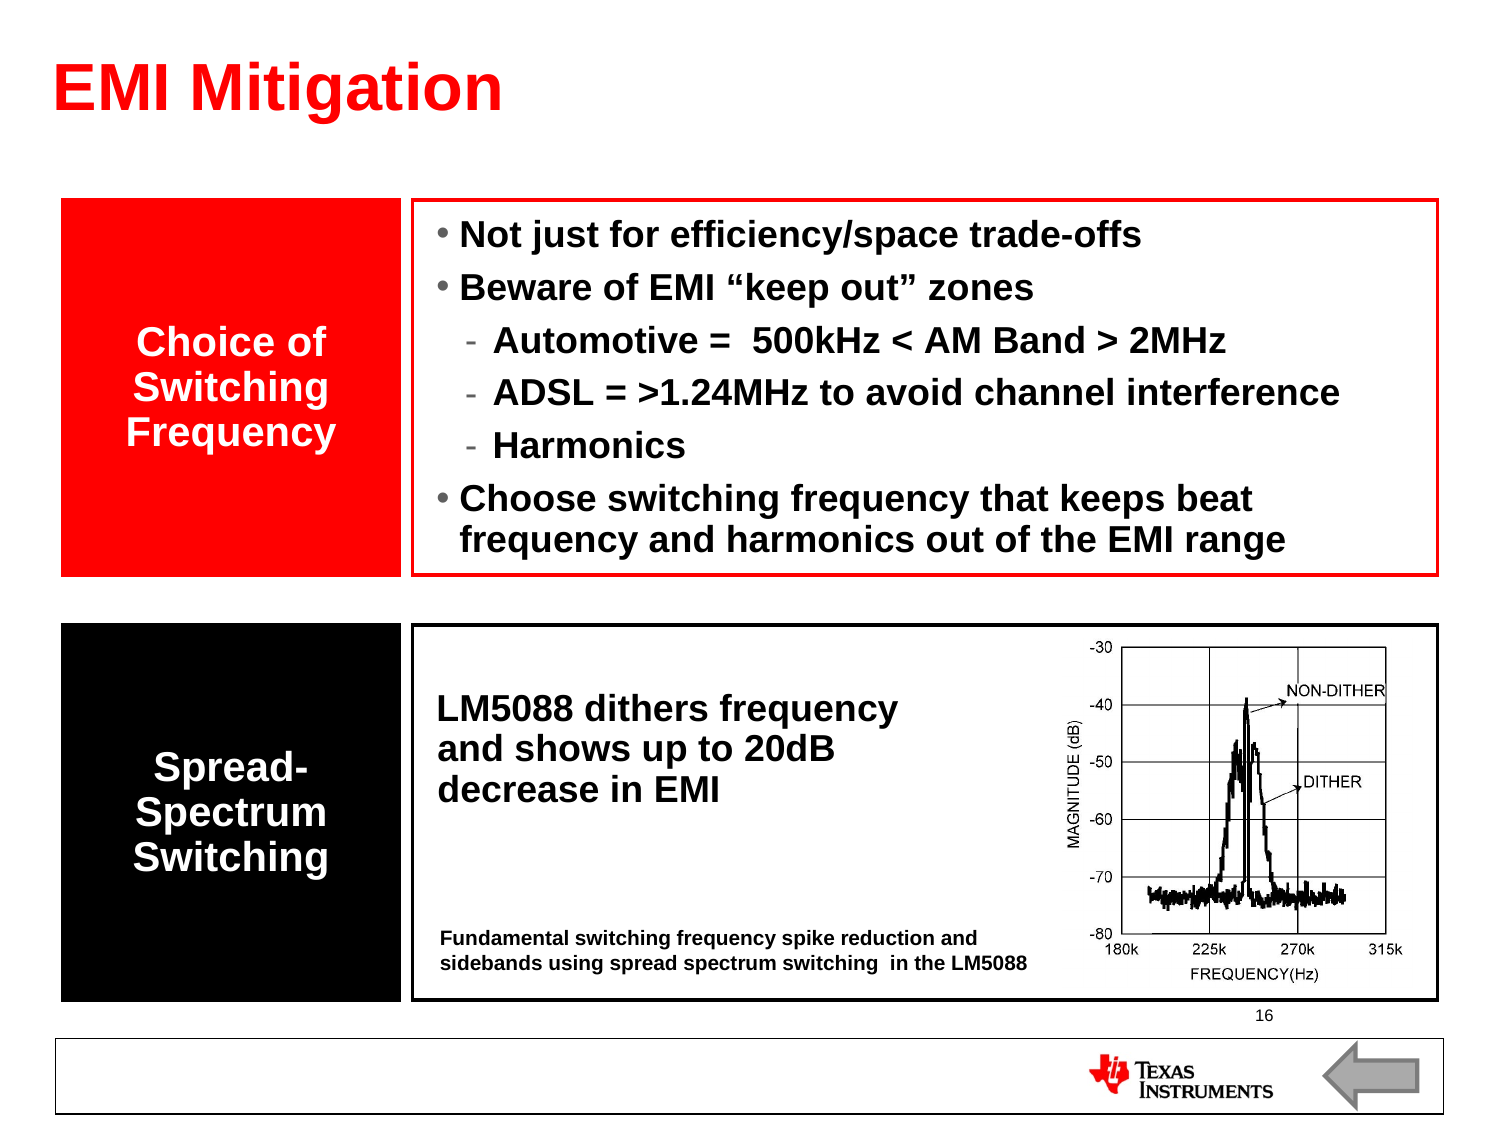

# EMI Mitigation
Choice of Switching Frequency
Not just for efficiency/space trade-offs
Beware of EMI “keep out” zones
Automotive = 500kHz < AM Band > 2MHz
ADSL = >1.24MHz to avoid channel interference
Harmonics
Choose switching frequency that keeps beat frequency and harmonics out of the EMI range
Spread-Spectrum Switching
LM5088 dithers frequency
and shows up to 20dB
decrease in EMI
Fundamental switching frequency spike reduction and sidebands using spread spectrum switching in the LM5088